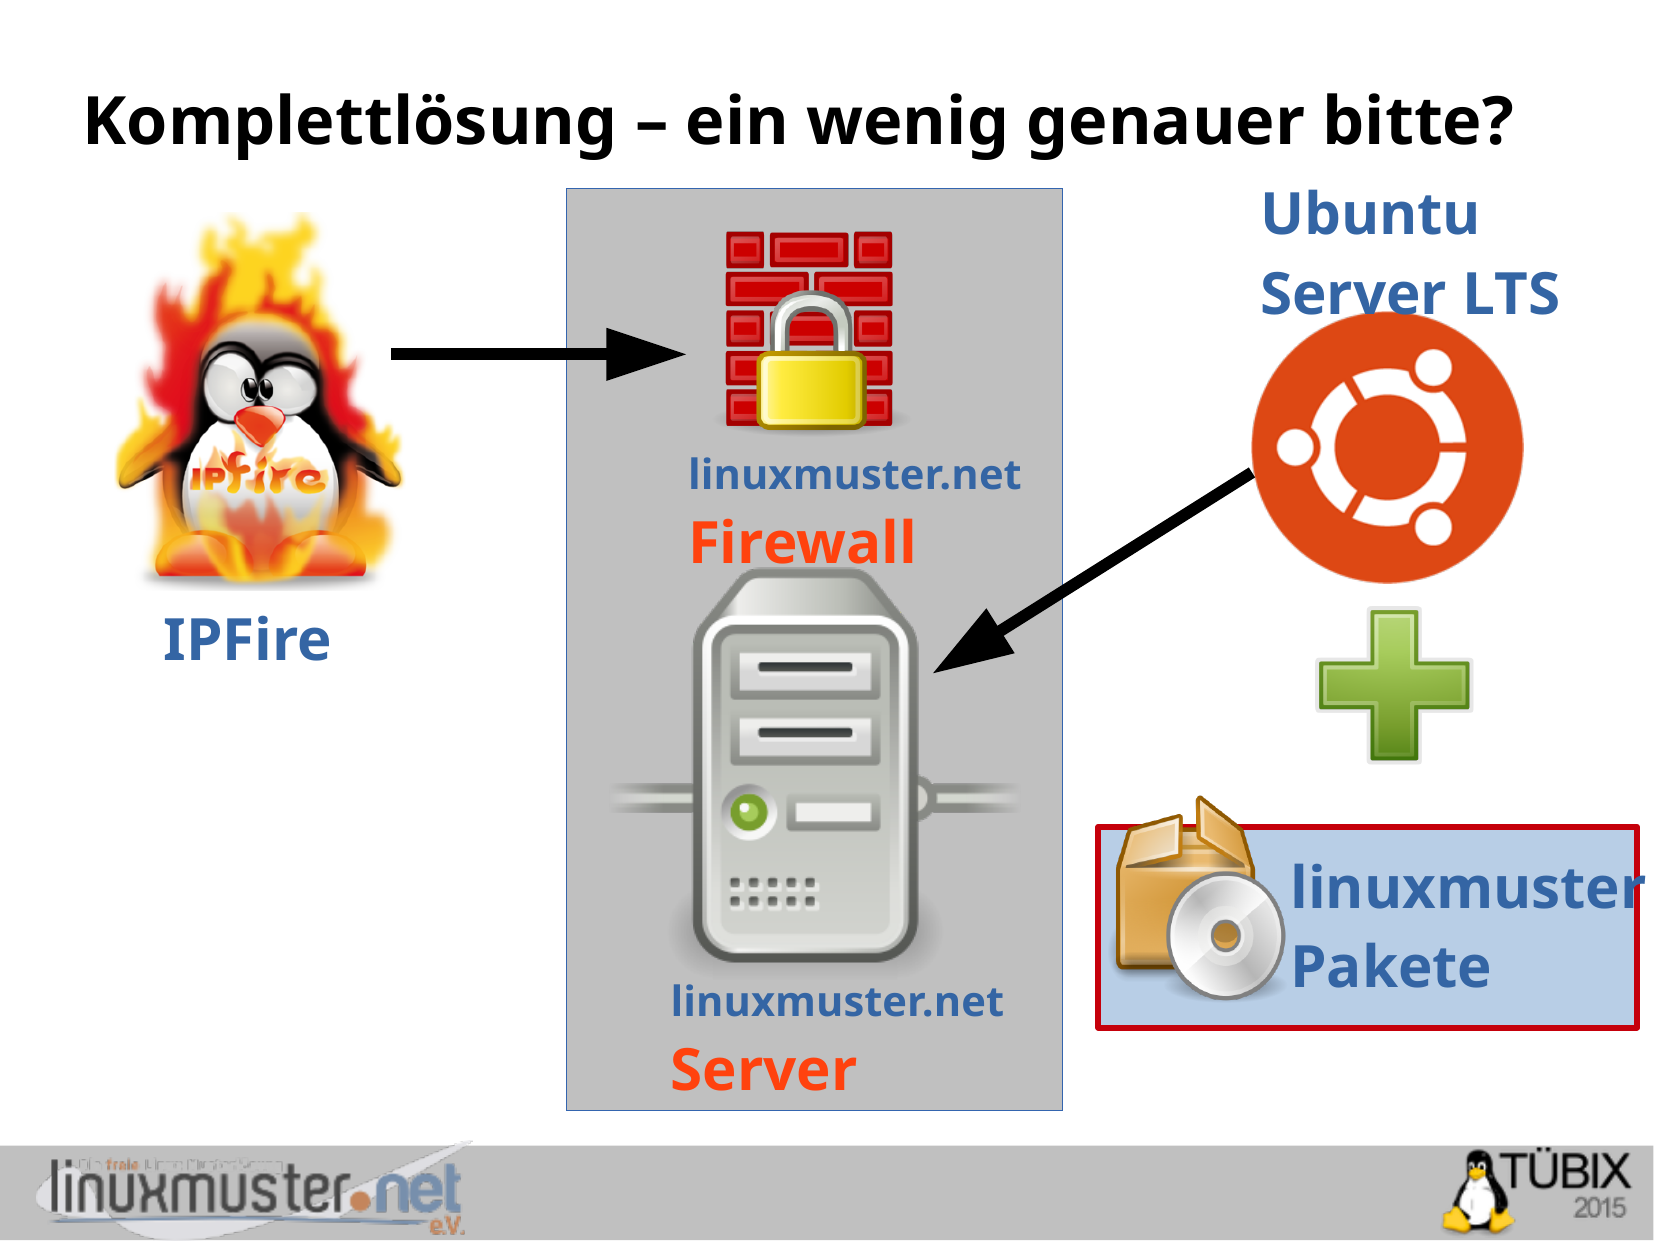

# Komplettlösung – ein wenig genauer bitte?
Ubuntu
Server LTS
linuxmuster.net
Firewall
IPFire
linuxmuster
Pakete
linuxmuster.net
Server